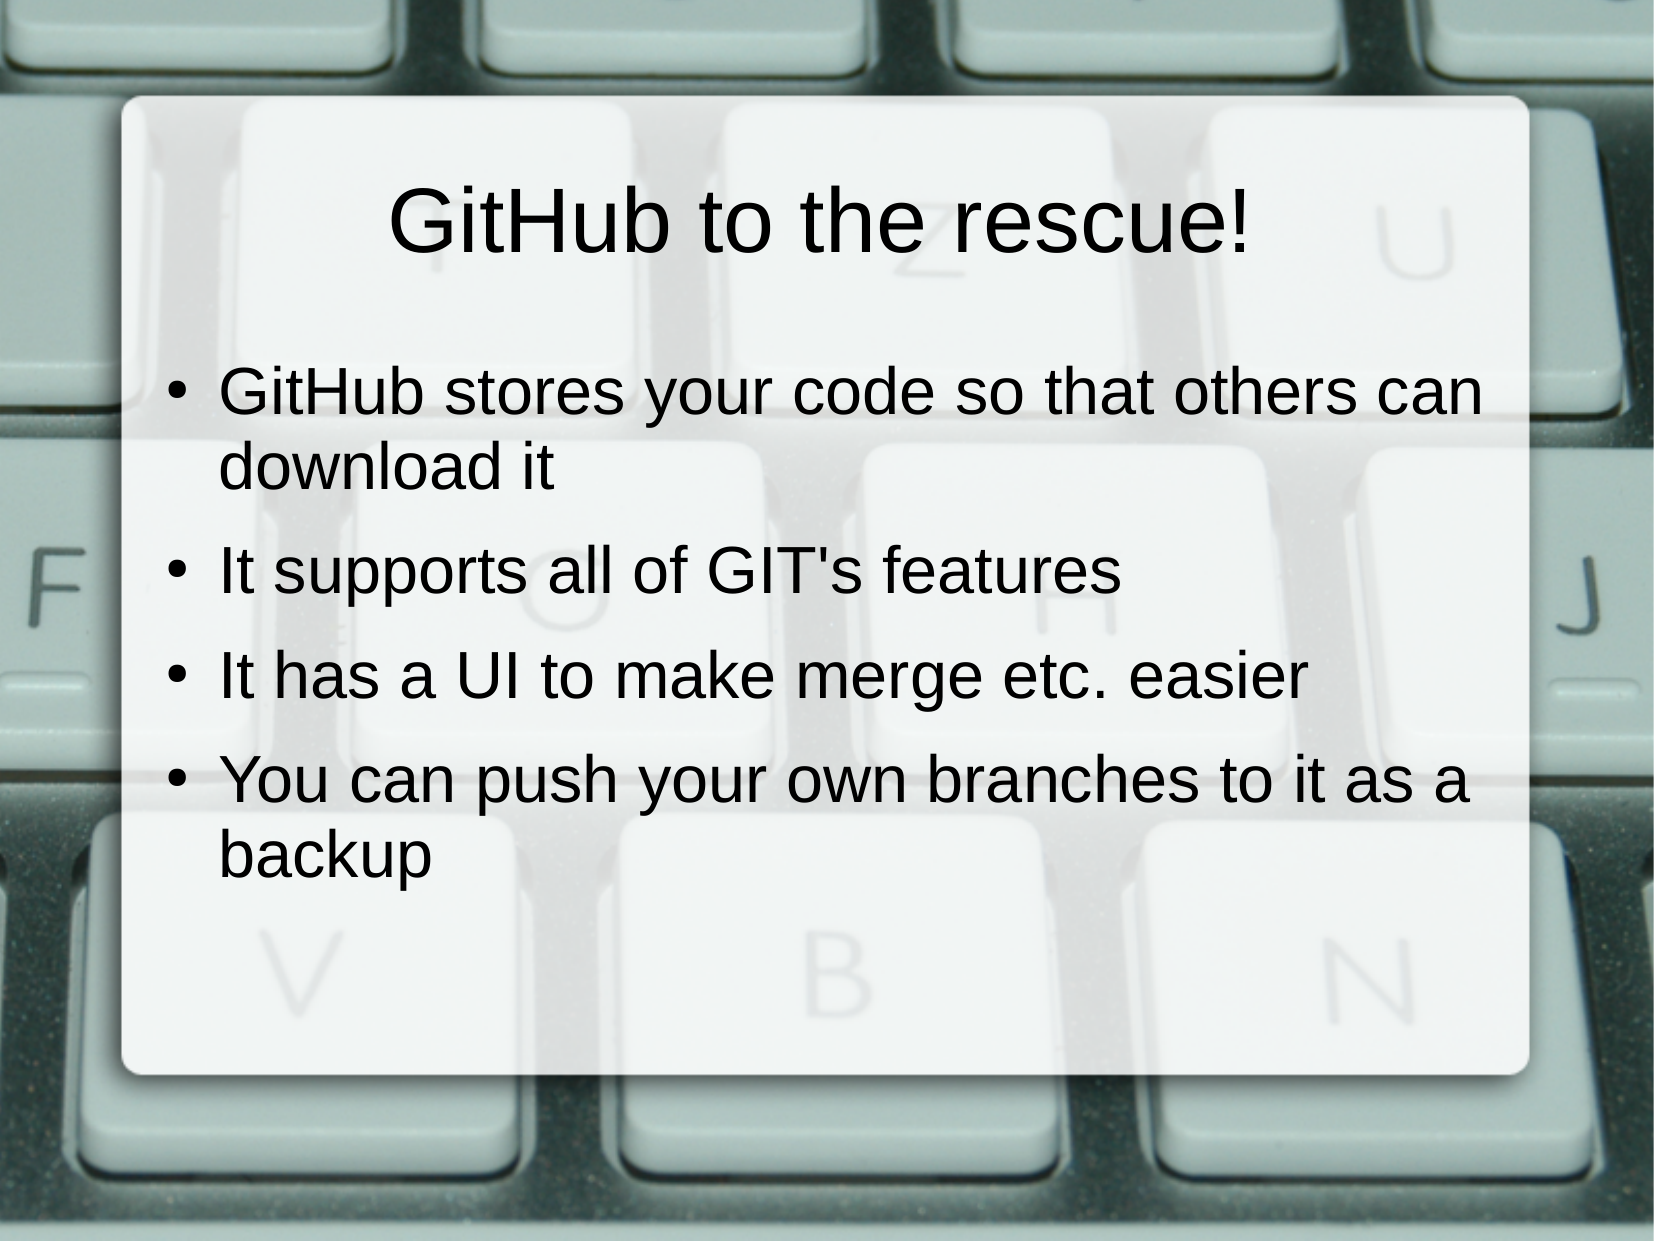

# GitHub to the rescue!
GitHub stores your code so that others can download it
It supports all of GIT's features
It has a UI to make merge etc. easier
You can push your own branches to it as a backup